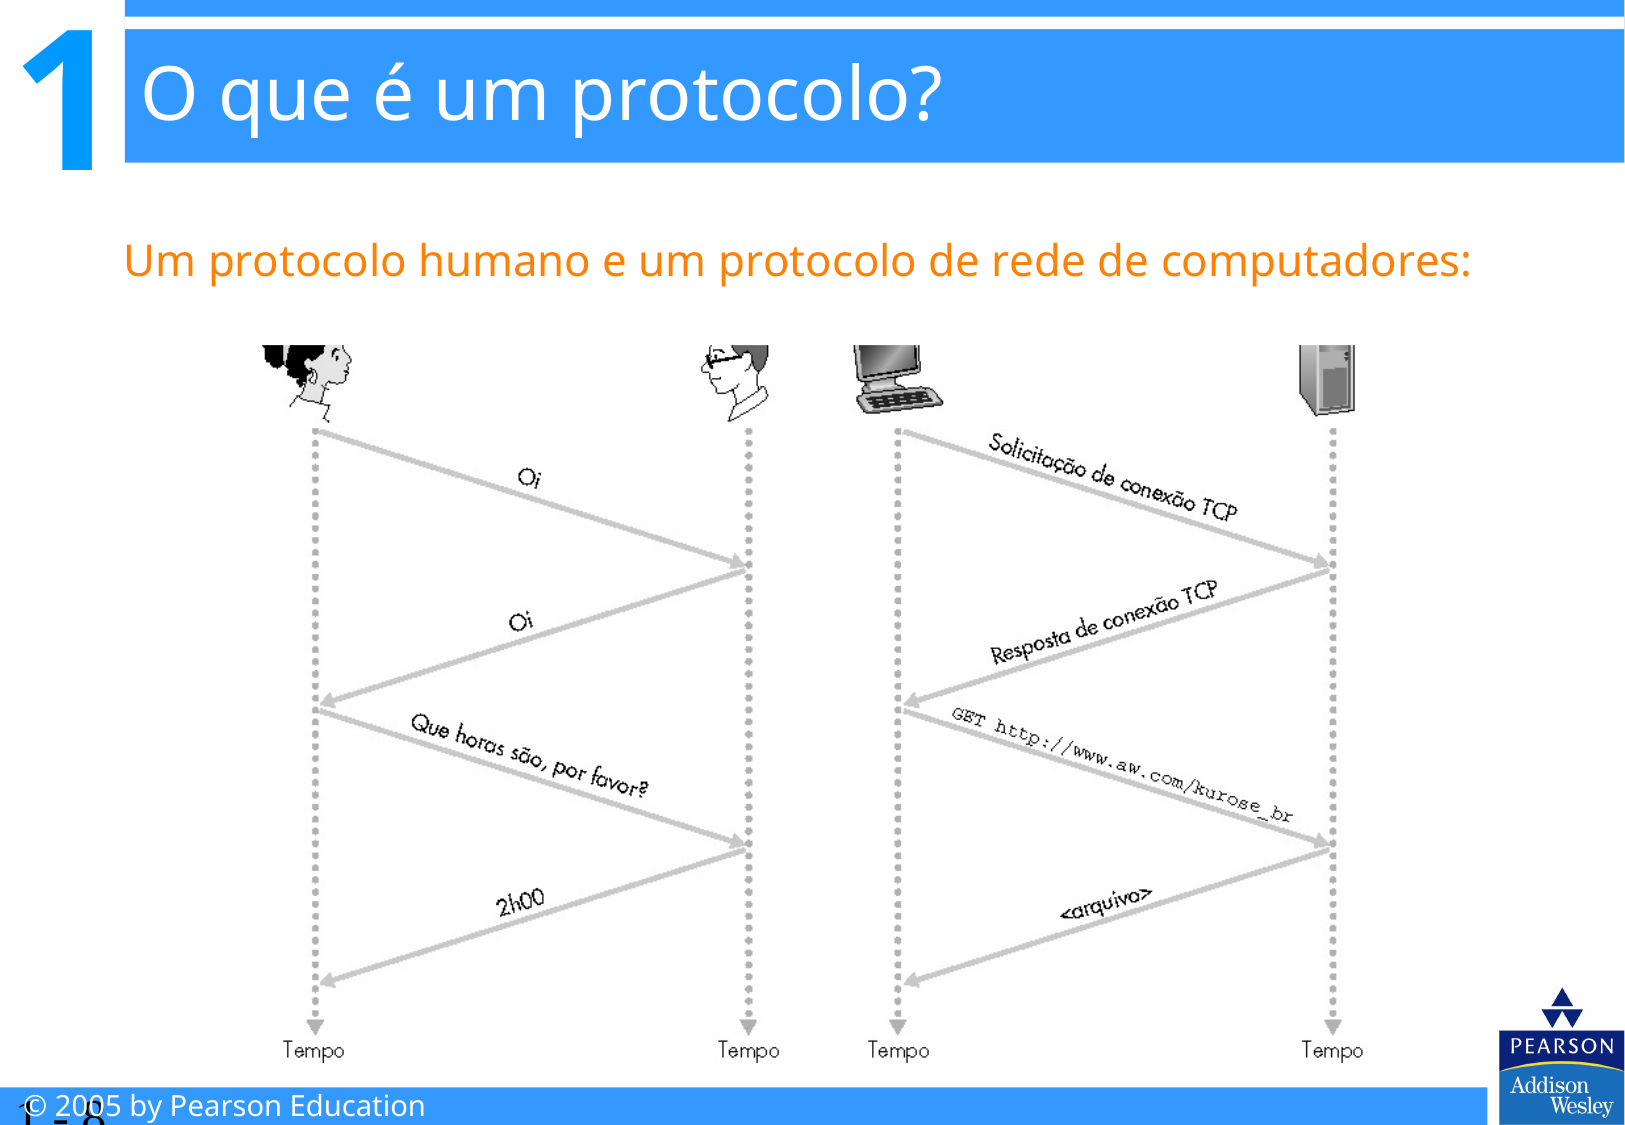

O que é um protocolo?
# Um protocolo humano e um protocolo de rede de computadores:
8